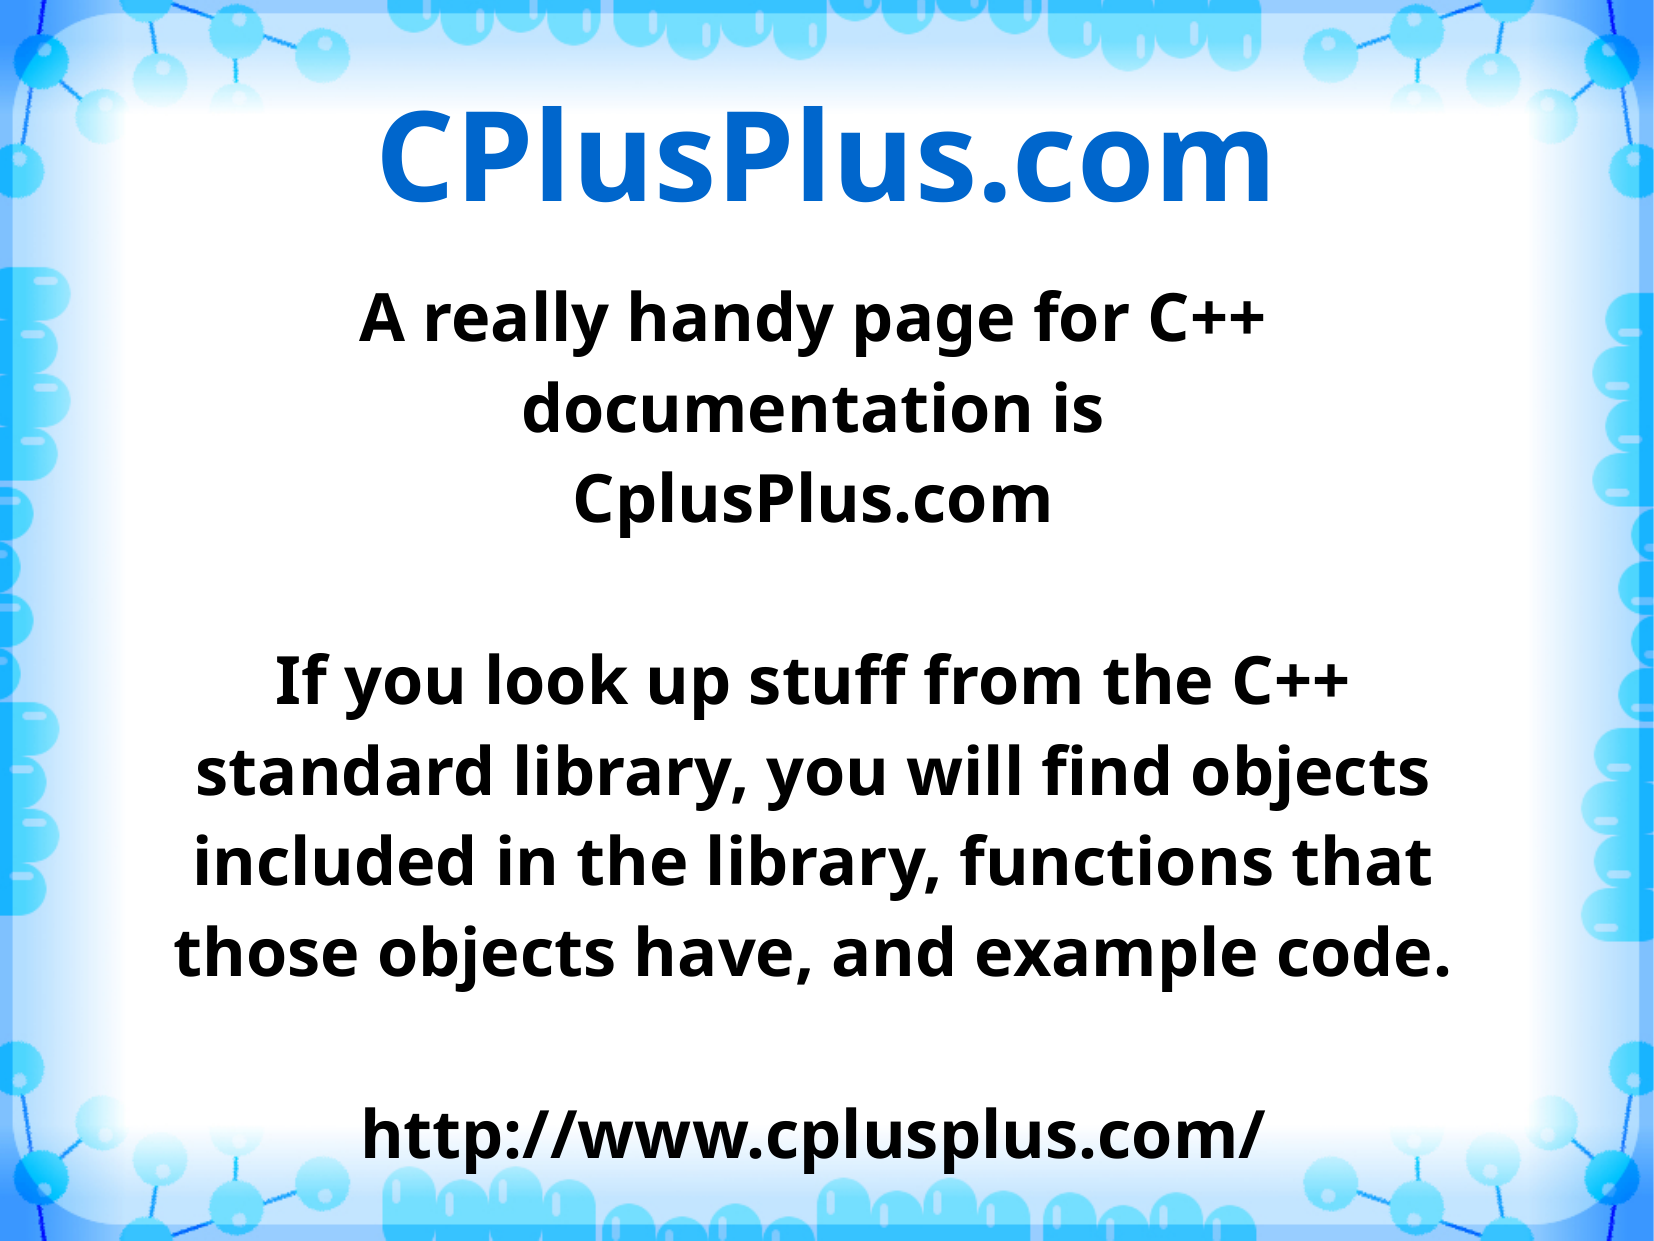

# CPlusPlus.com
A really handy page for C++ documentation is
CplusPlus.com
If you look up stuff from the C++ standard library, you will find objects included in the library, functions that those objects have, and example code.
http://www.cplusplus.com/